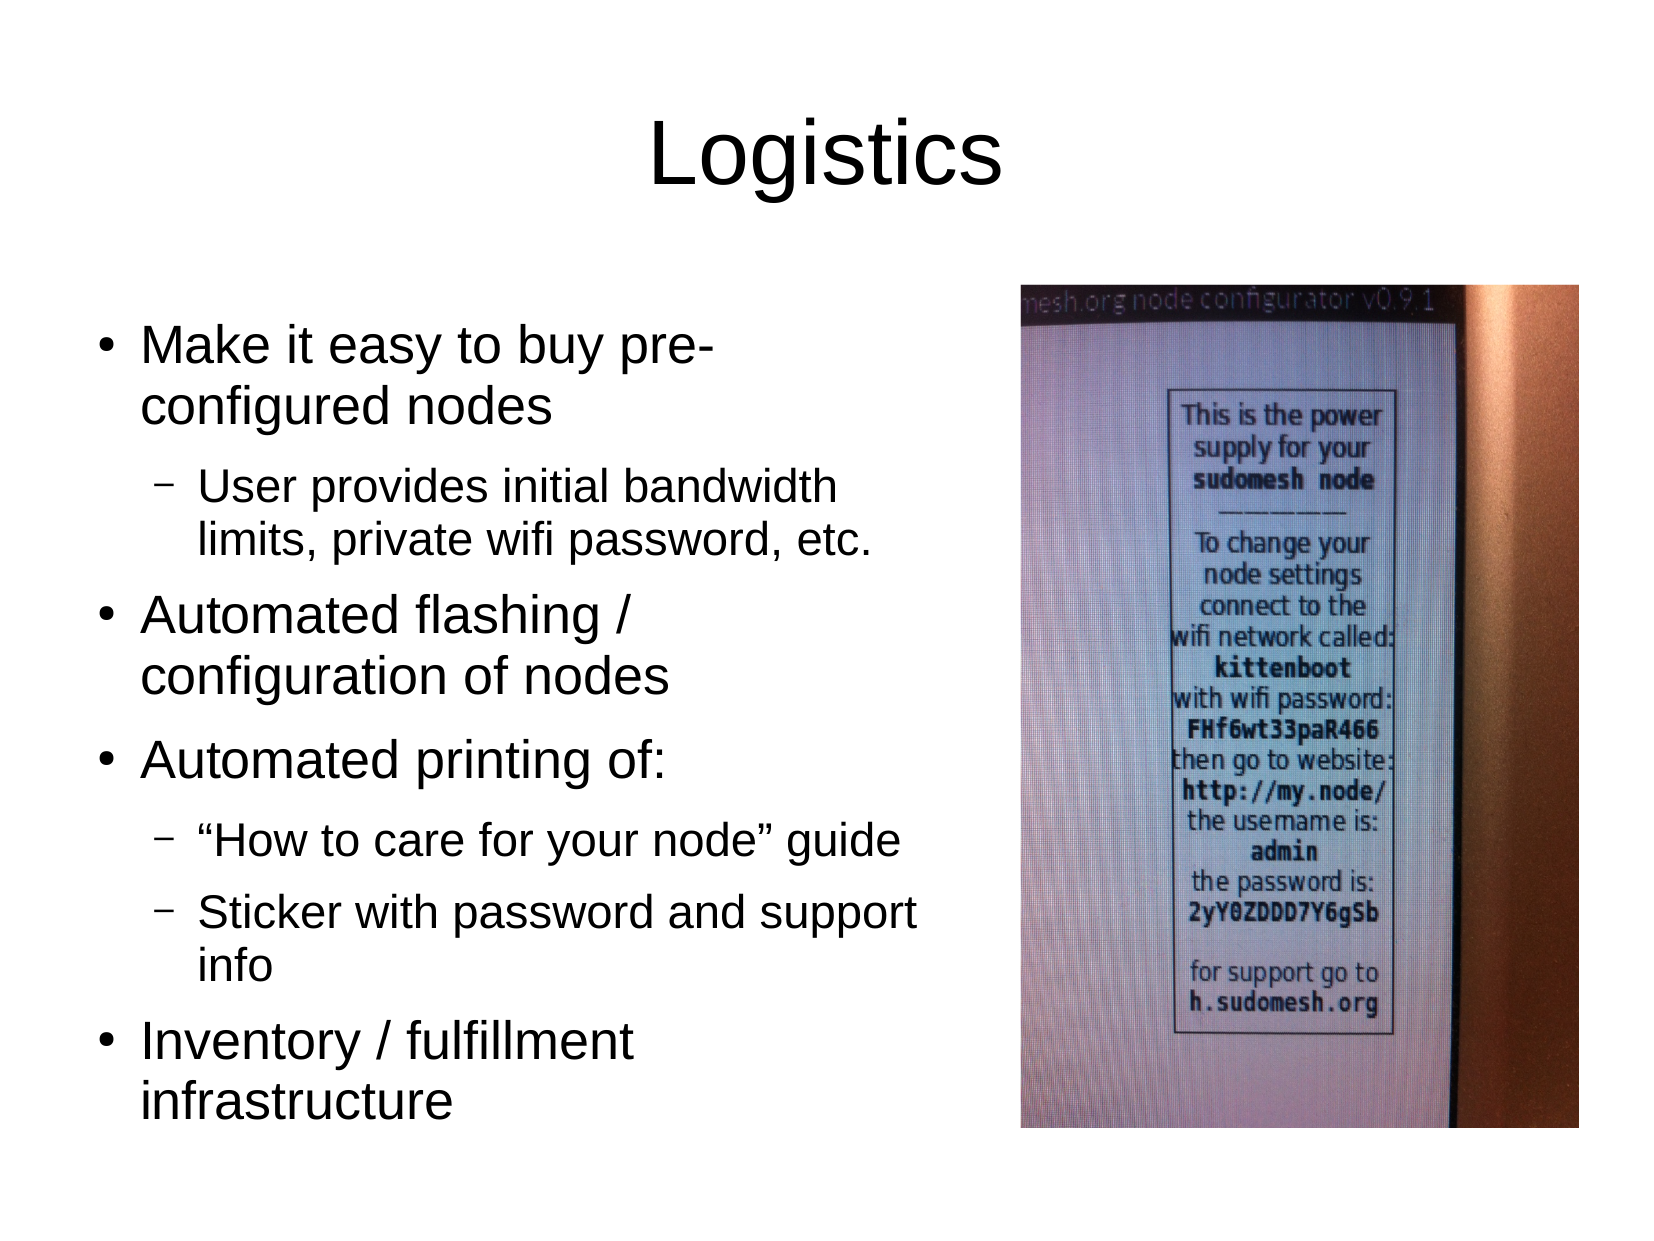

# Logistics
Make it easy to buy pre-configured nodes
User provides initial bandwidth limits, private wifi password, etc.
Automated flashing / configuration of nodes
Automated printing of:
“How to care for your node” guide
Sticker with password and support info
Inventory / fulfillment infrastructure